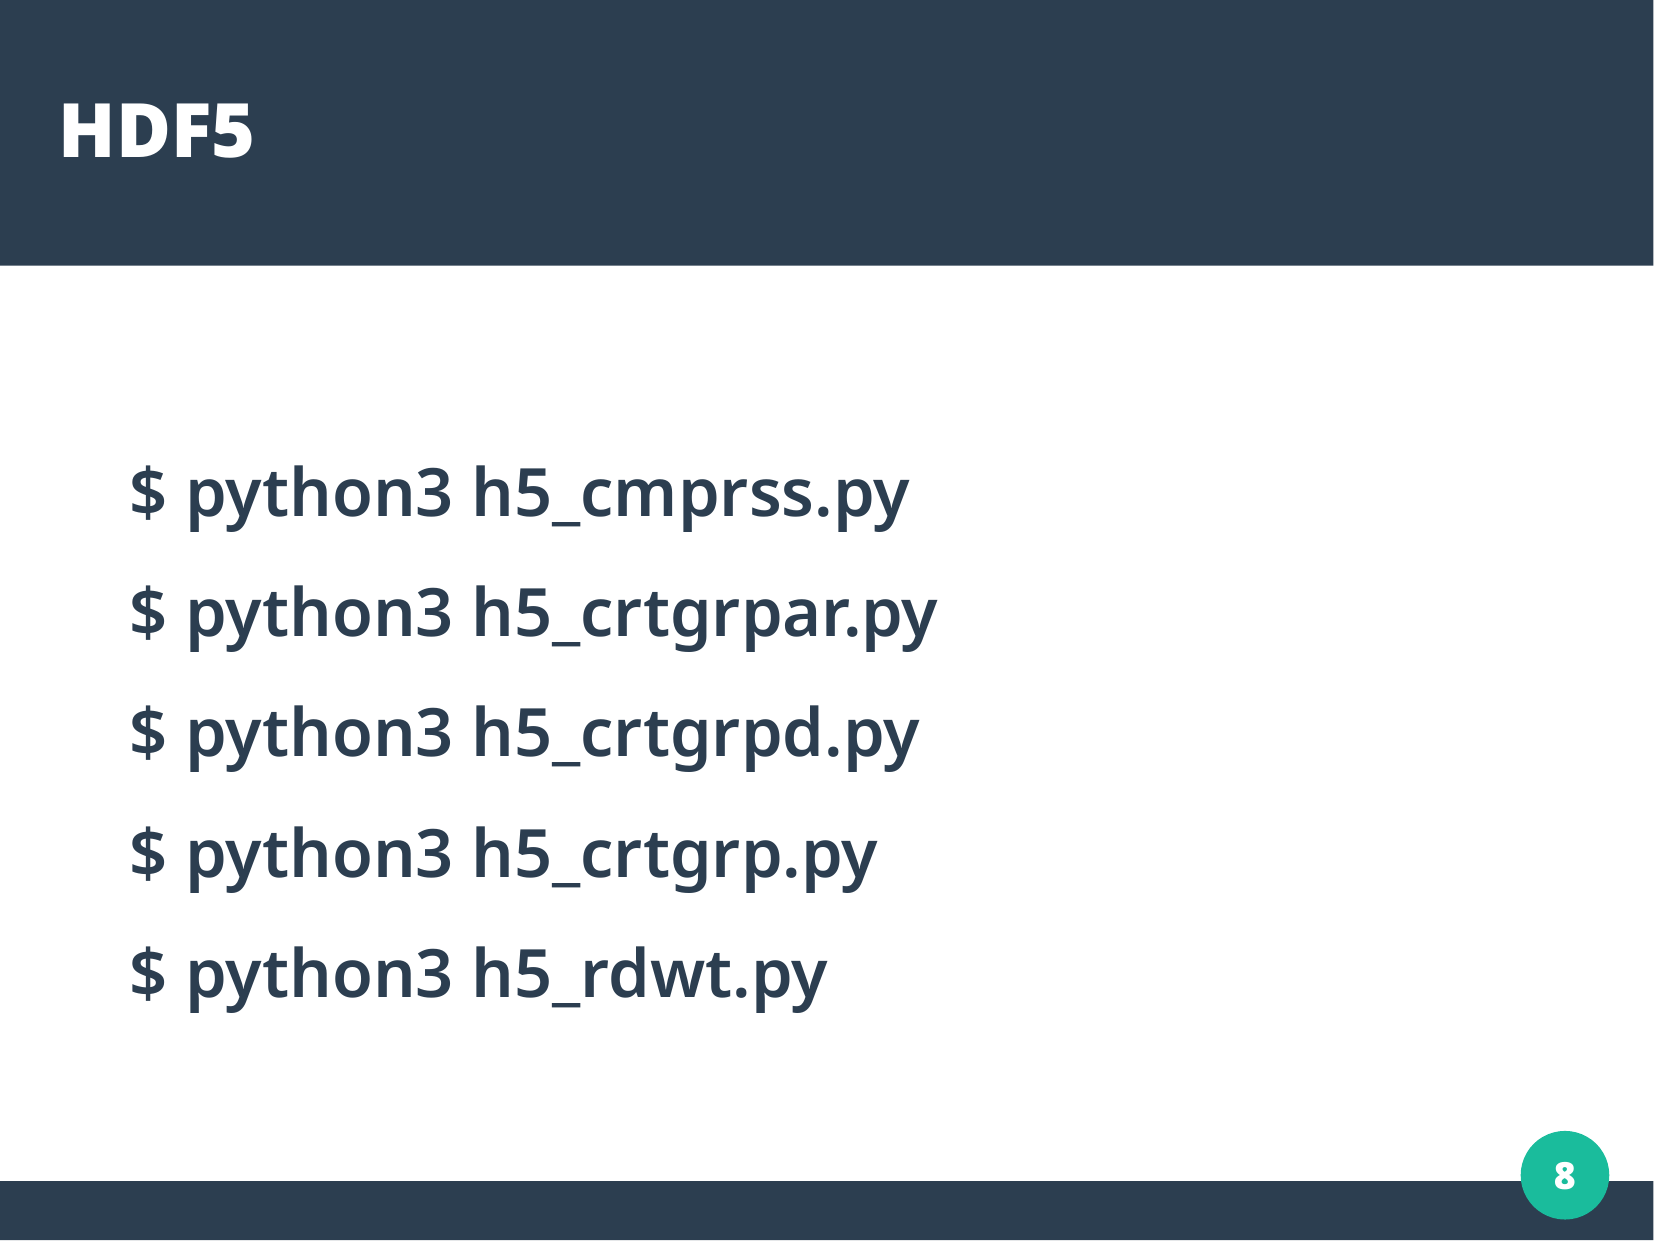

# HDF5
$ python3 h5_cmprss.py
$ python3 h5_crtgrpar.py
$ python3 h5_crtgrpd.py
$ python3 h5_crtgrp.py
$ python3 h5_rdwt.py
8